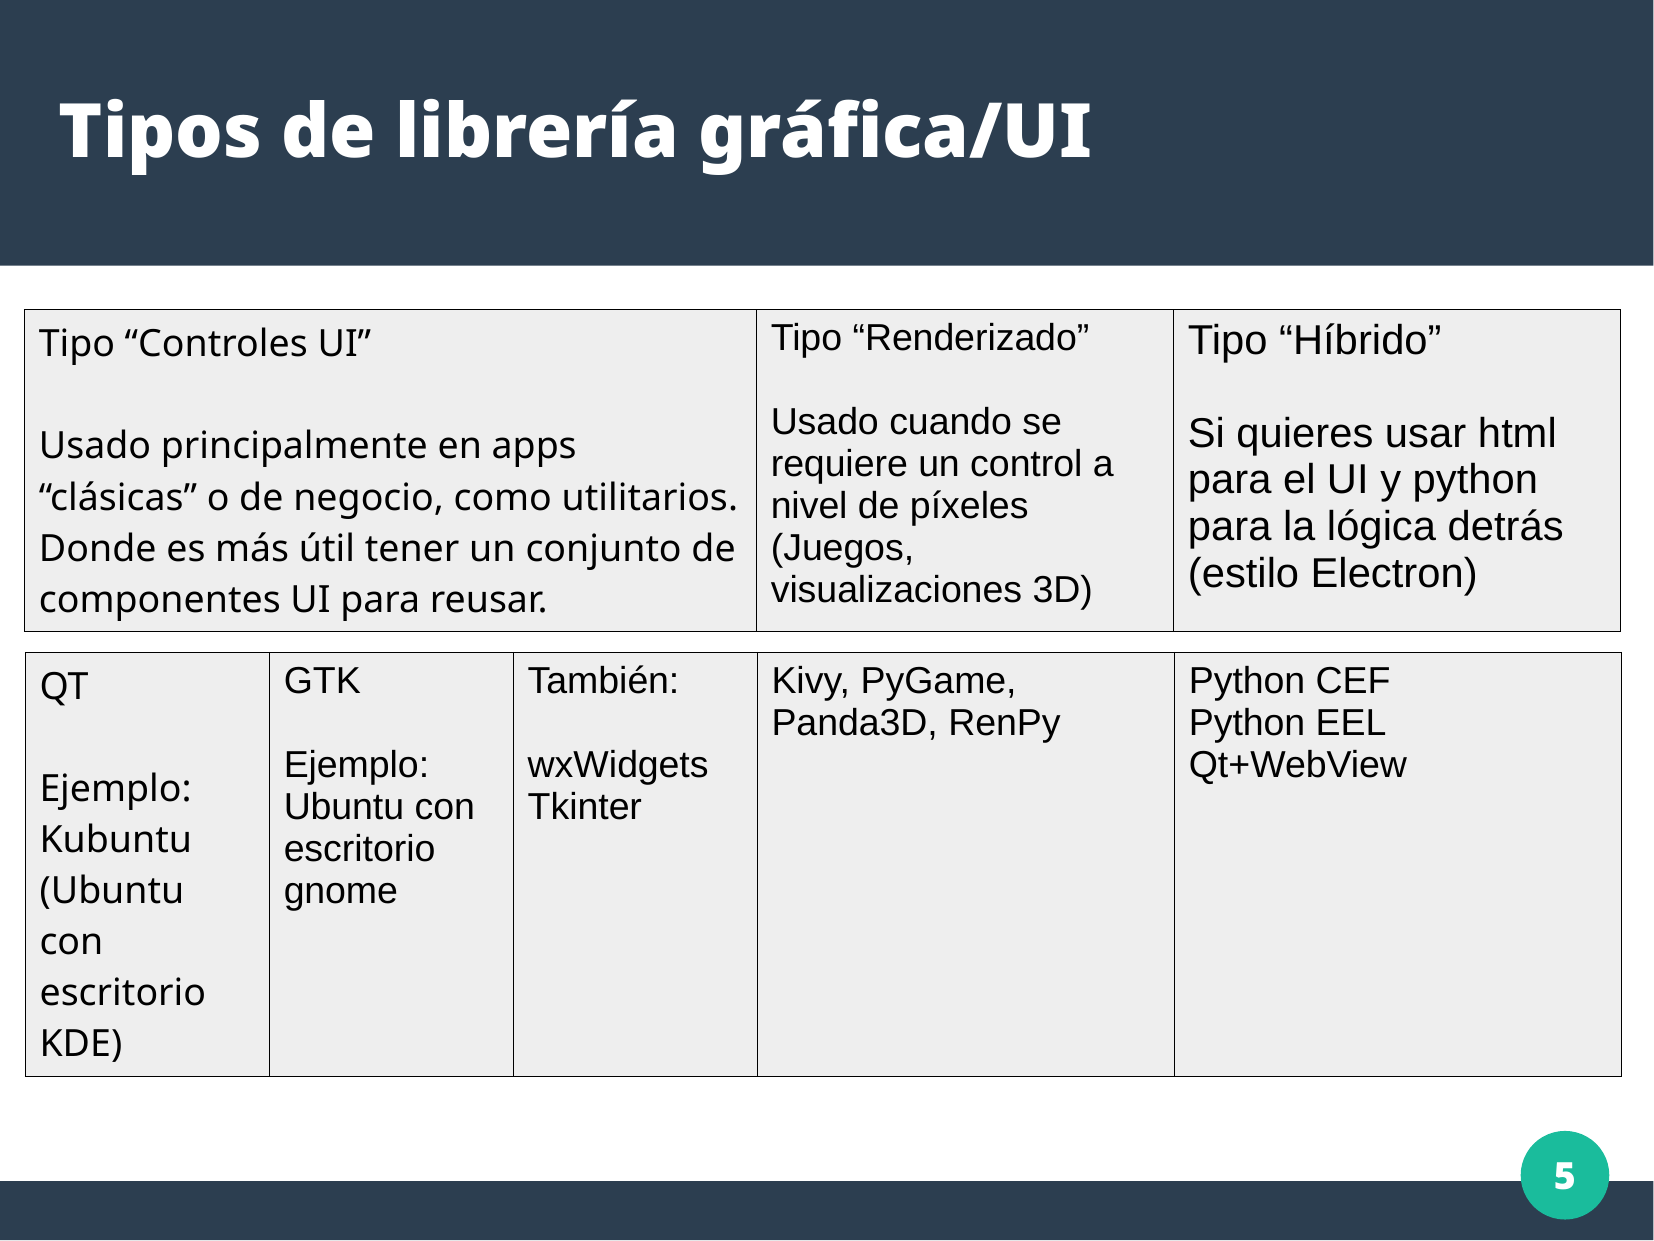

# Tipos de librería gráfica/UI
| Tipo “Controles UI” Usado principalmente en apps “clásicas” o de negocio, como utilitarios. Donde es más útil tener un conjunto de componentes UI para reusar. | Tipo “Renderizado” Usado cuando se requiere un control a nivel de píxeles (Juegos, visualizaciones 3D) | Tipo “Híbrido” Si quieres usar html para el UI y python para la lógica detrás (estilo Electron) |
| --- | --- | --- |
| QT Ejemplo: Kubuntu (Ubuntu con escritorio KDE) | GTK Ejemplo: Ubuntu con escritorio gnome | También: wxWidgets Tkinter | Kivy, PyGame, Panda3D, RenPy | Python CEF Python EEL Qt+WebView |
| --- | --- | --- | --- | --- |
5